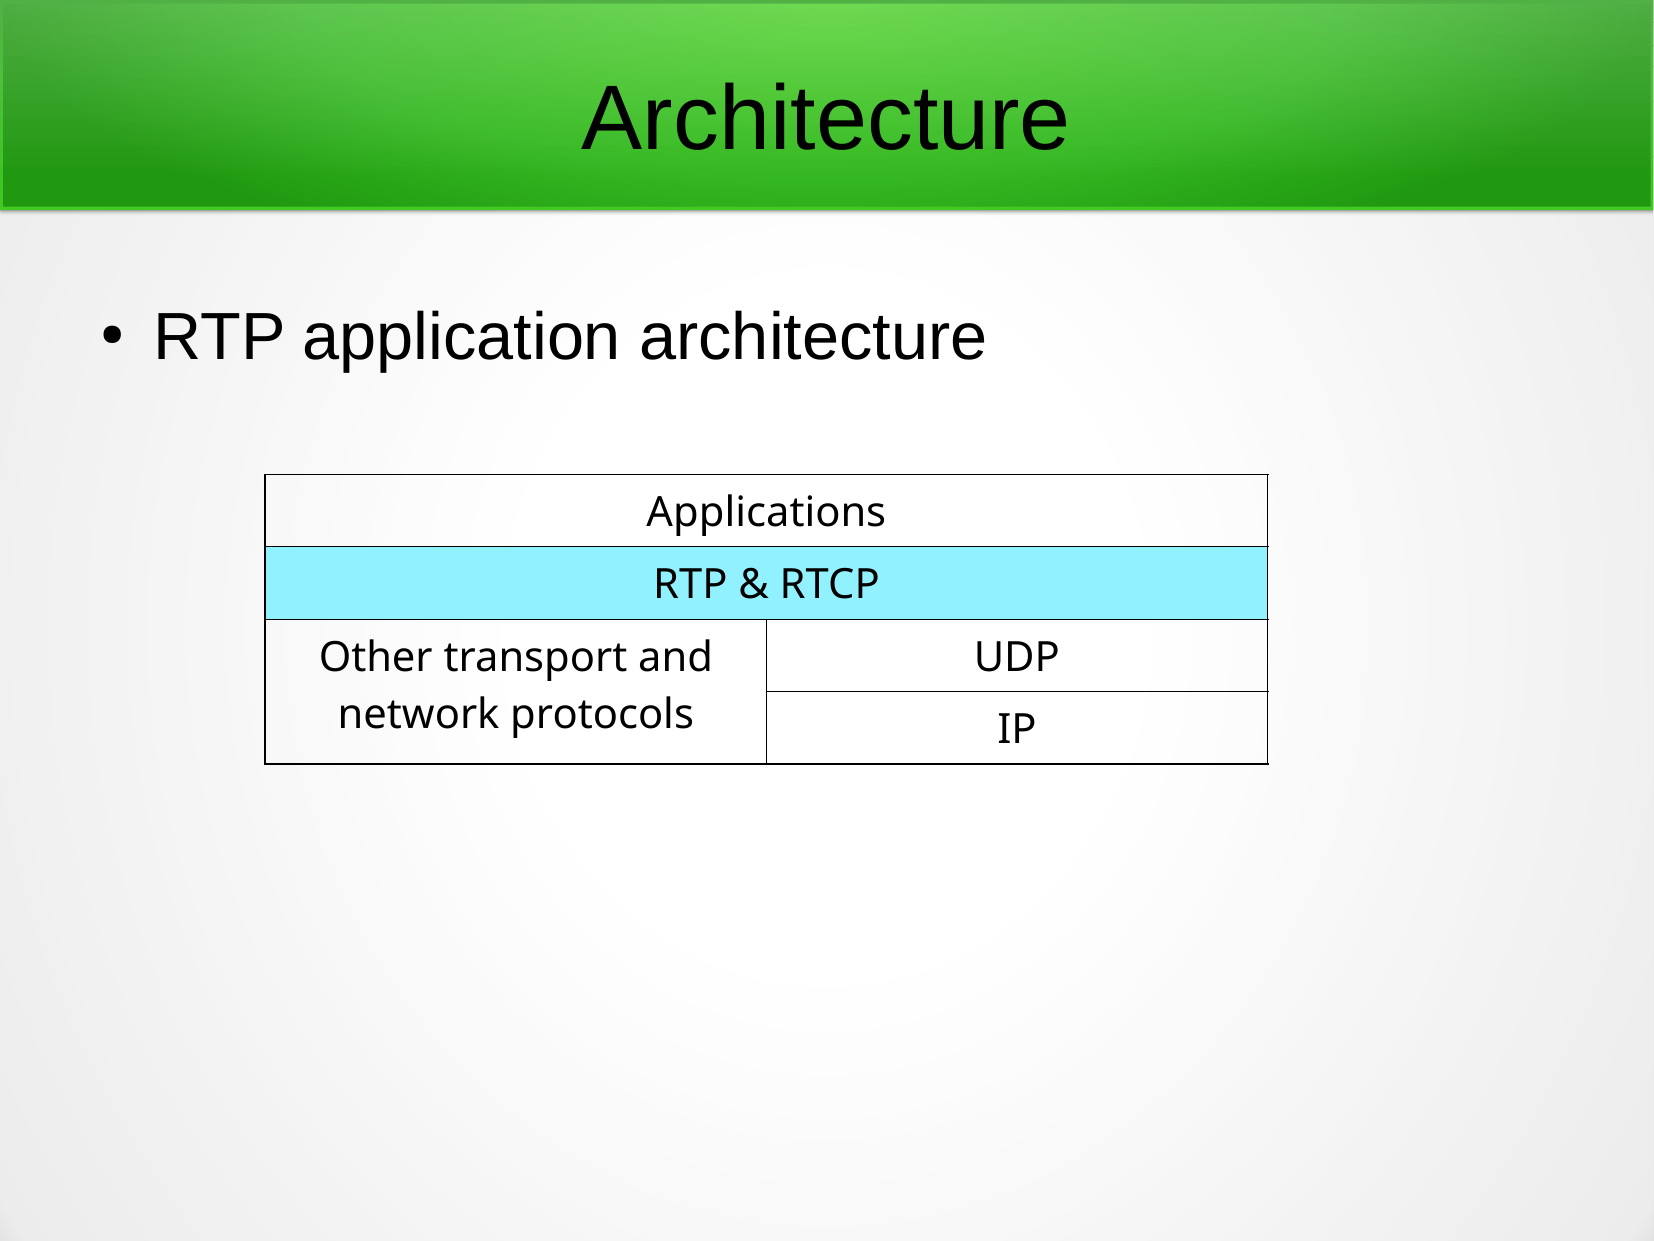

# Architecture
RTP application architecture
| Applications | |
| --- | --- |
| RTP & RTCP | |
| Other transport and network protocols | UDP |
| | IP |